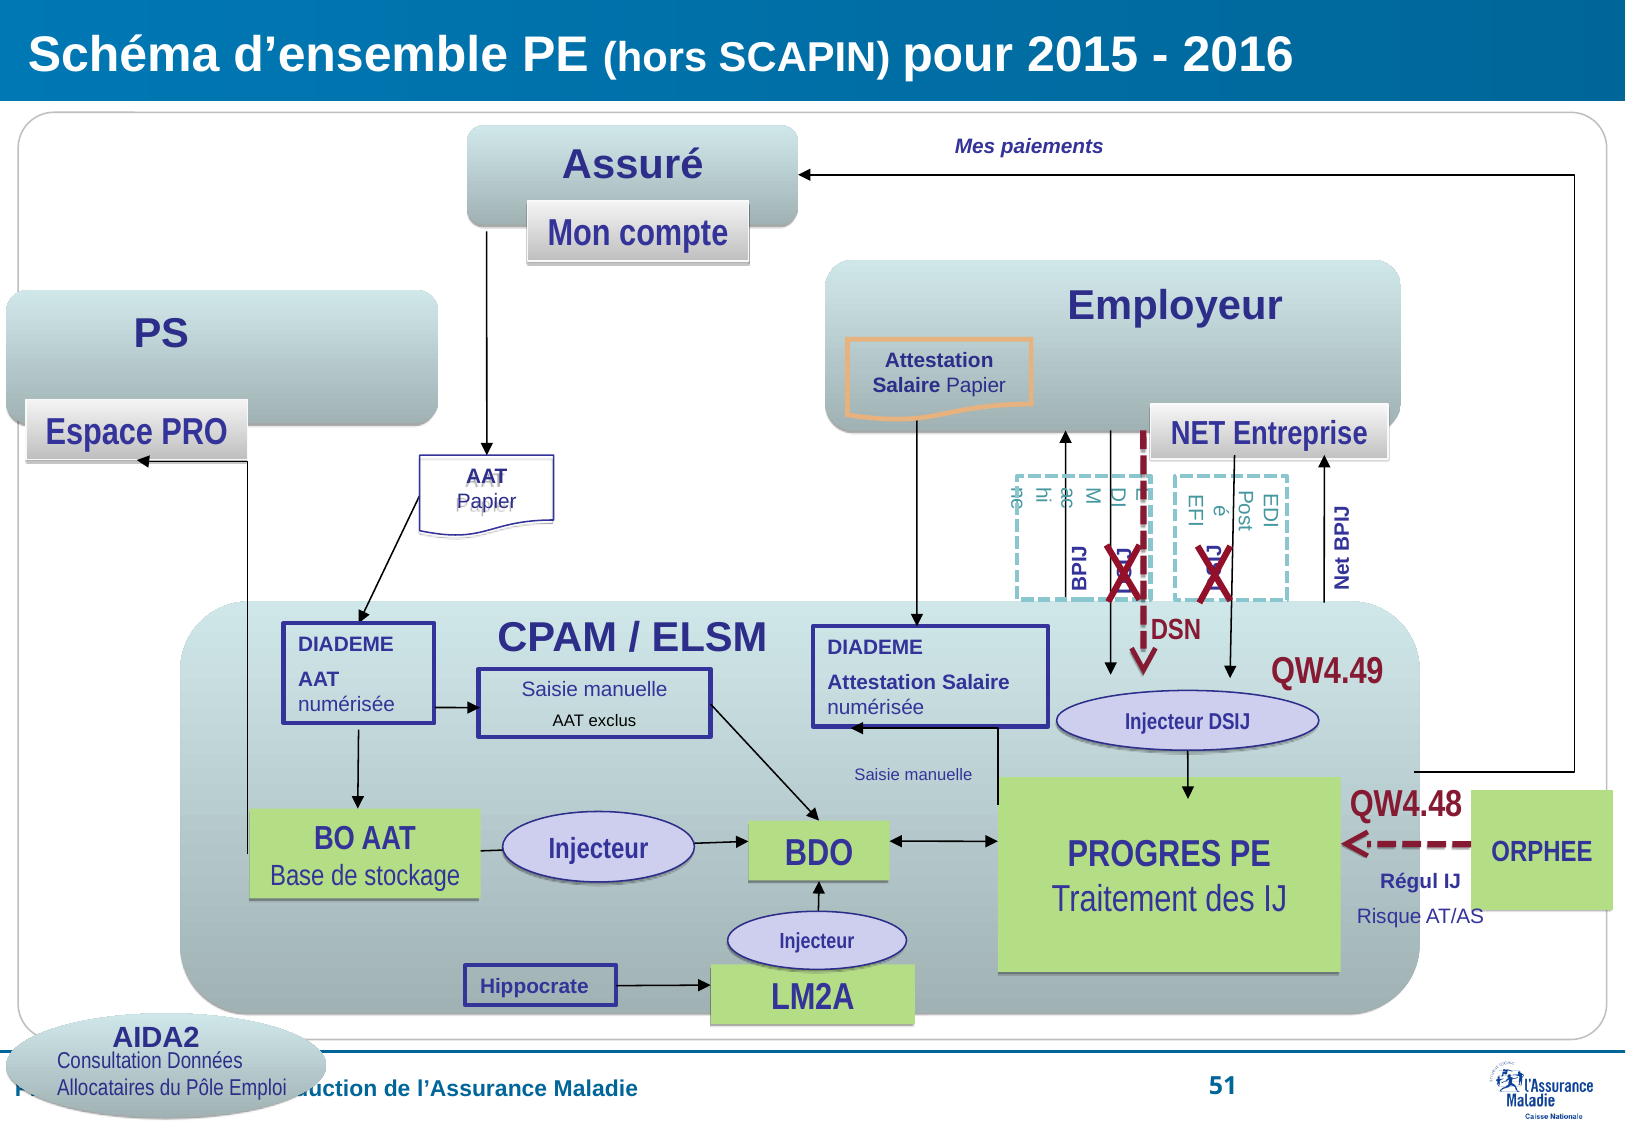

# Schéma d’ensemble PE (hors SCAPIN) pour 2015 - 2016
Mes paiements
Assuré
Mon compte
Employeur
PS
Attestation Salaire Papier
Espace PRO
NET Entreprise
EDI Machine
EDI Posté
EFI
AAT
Papier
Net BPIJ
BPIJ
DSIJ
DSIJ
CPAM / ELSM
DIADEME
AAT numérisée
DIADEME
Attestation Salaire numérisée
Injecteur DSIJ
Saisie manuelle
PROGRES PE
Traitement des IJ
BO AAT
Base de stockage
BDO
DSN
QW4.49
Saisie manuelle
AAT exclus
QW4.48
ORPHEE
Injecteur
Régul IJ
Risque AT/AS
Injecteur
LM2A
Hippocrate
AIDA2
Consultation Données
Allocataires du Pôle Emploi